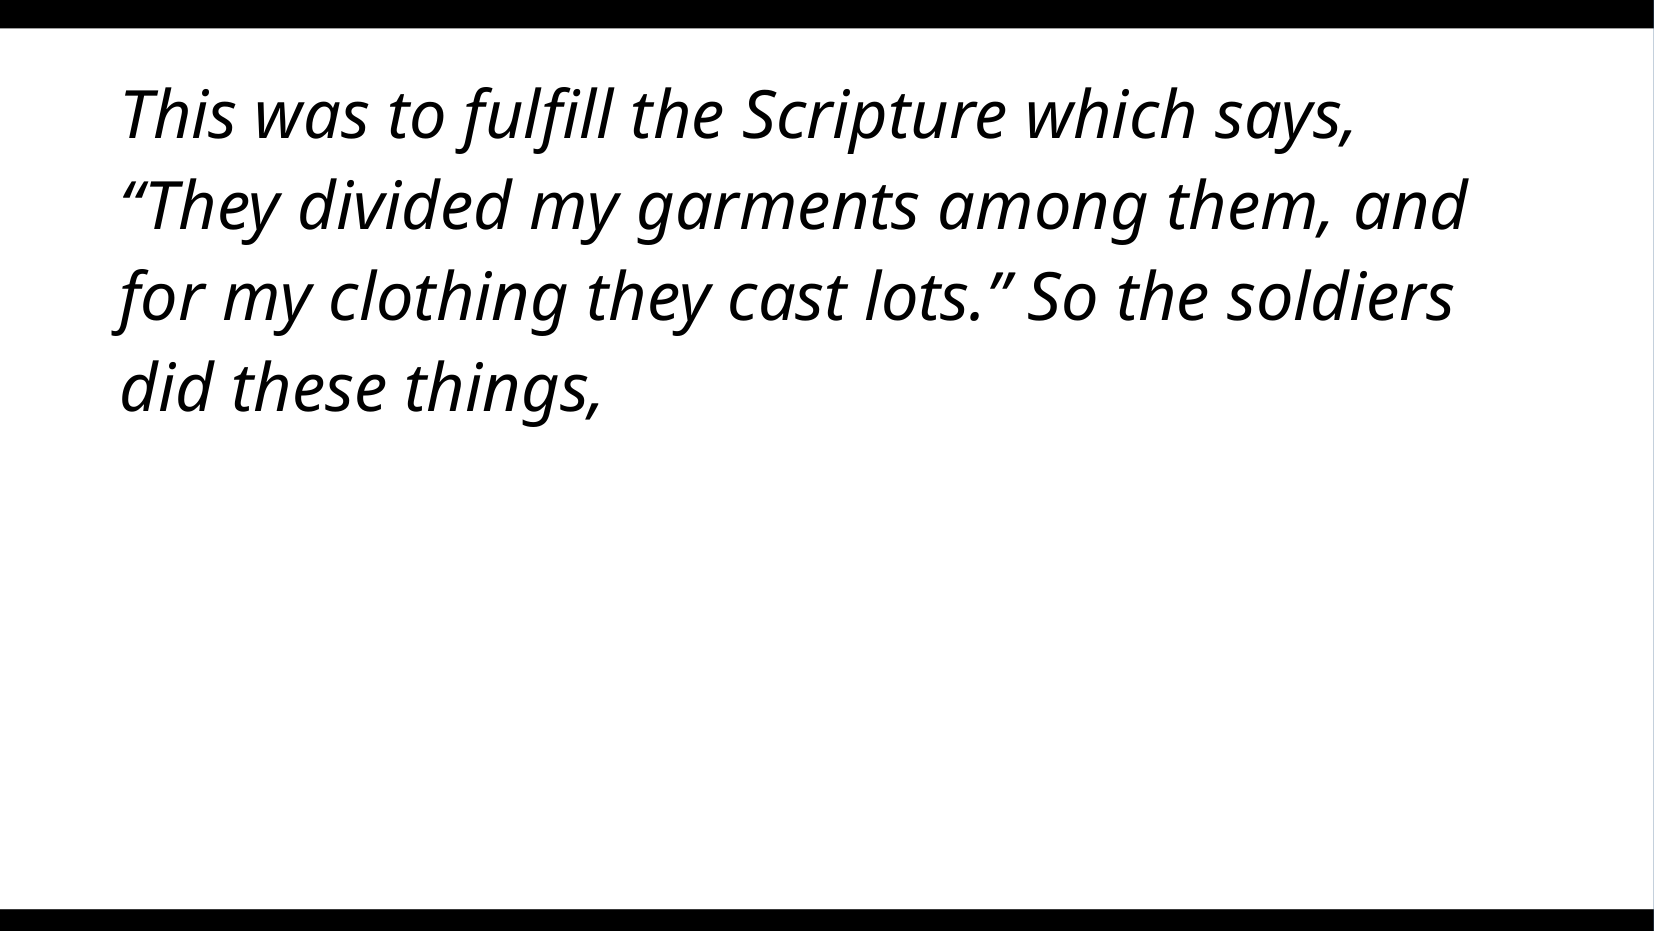

This was to fulfill the Scripture which says, “They divided my garments among them, and for my clothing they cast lots.” So the soldiers did these things,